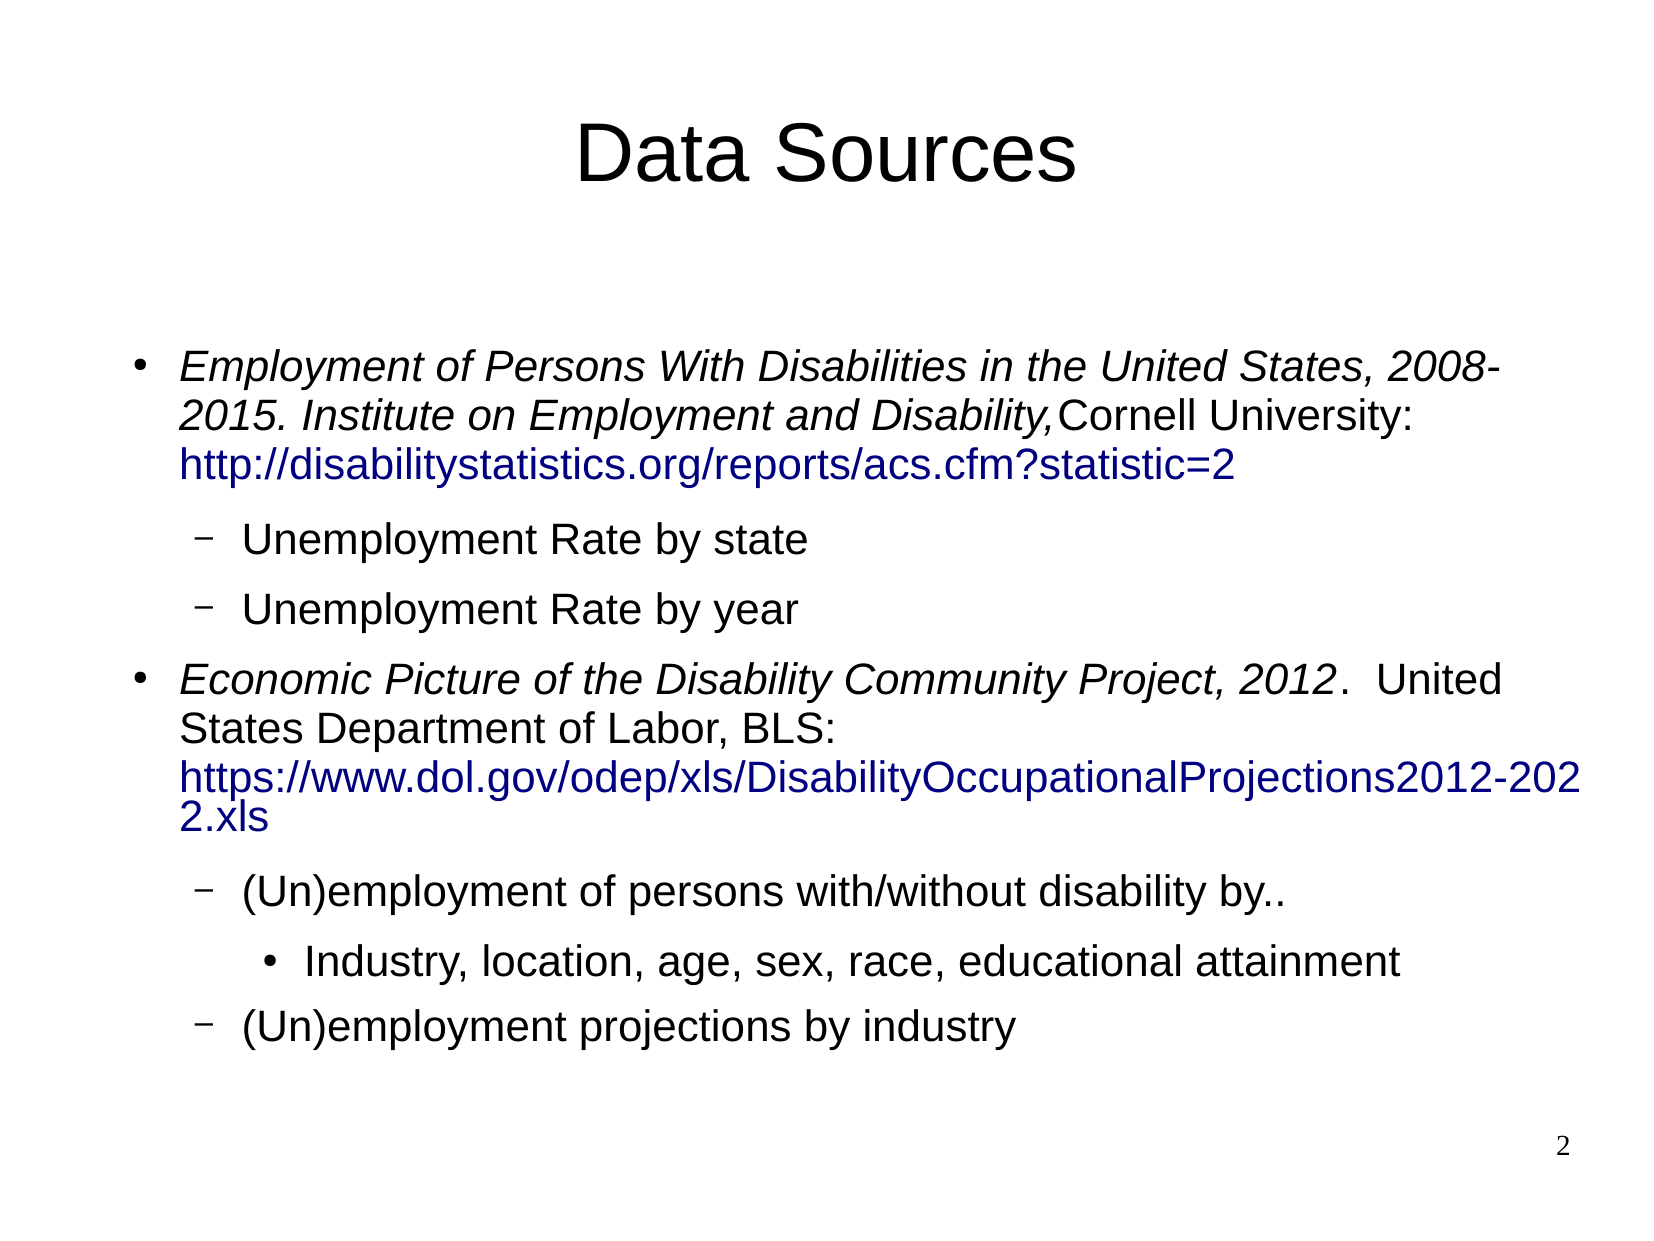

# Data Sources
Employment of Persons With Disabilities in the United States, 2008-2015. Institute on Employment and Disability,Cornell University: http://disabilitystatistics.org/reports/acs.cfm?statistic=2
Unemployment Rate by state
Unemployment Rate by year
Economic Picture of the Disability Community Project, 2012. United States Department of Labor, BLS: https://www.dol.gov/odep/xls/DisabilityOccupationalProjections2012-2022.xls
(Un)employment of persons with/without disability by..
Industry, location, age, sex, race, educational attainment
(Un)employment projections by industry
2